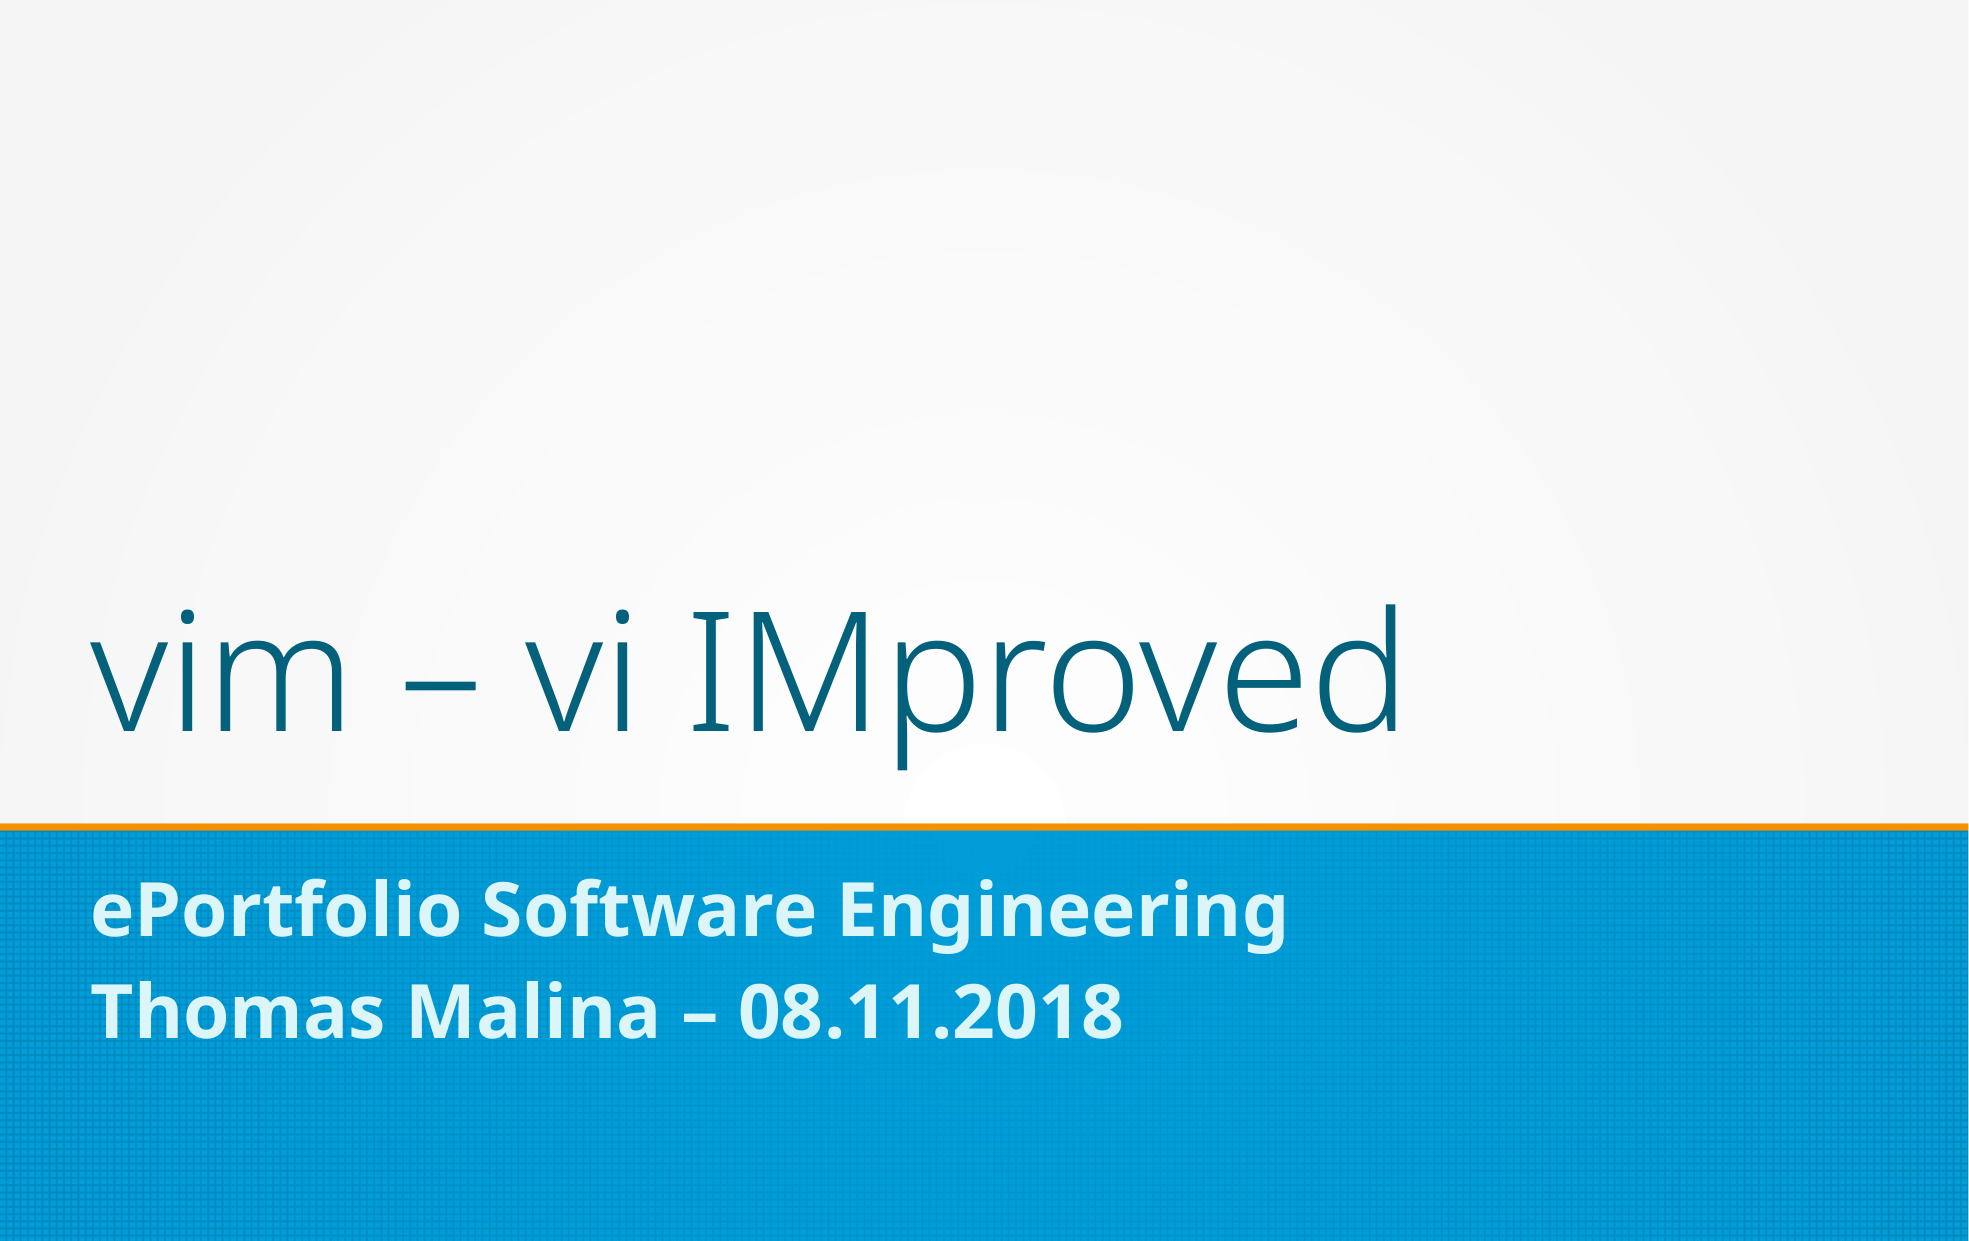

# vim – vi IMproved
ePortfolio Software Engineering
Thomas Malina – 08.11.2018